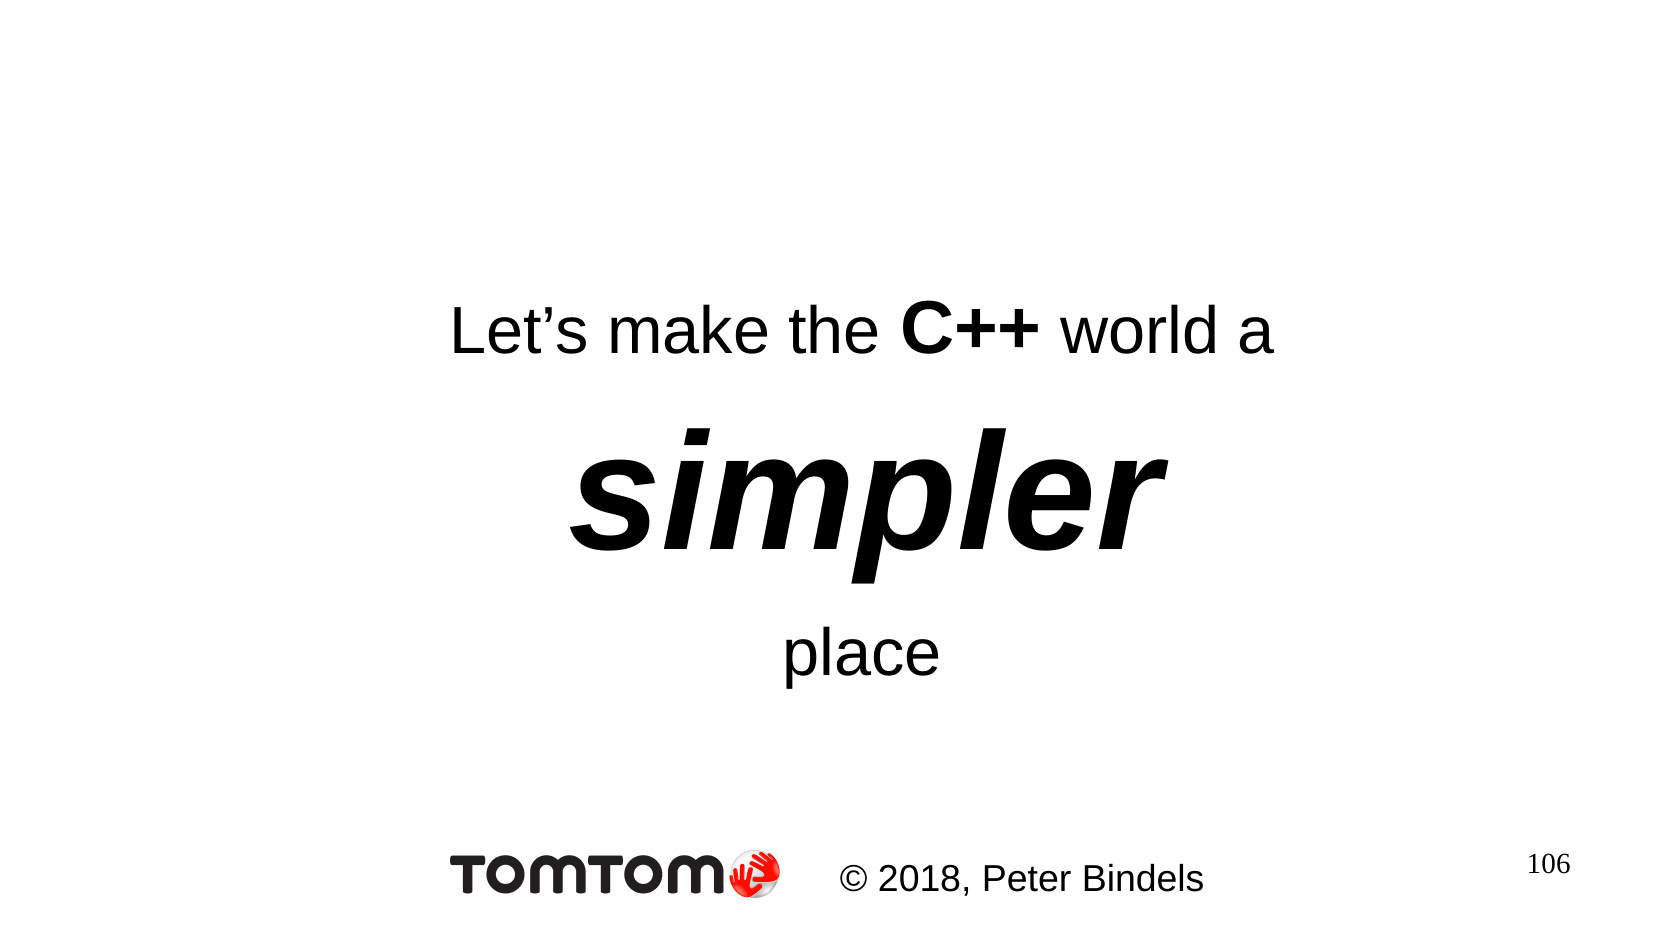

# Let’s make the C++ world a
simpler
place
106